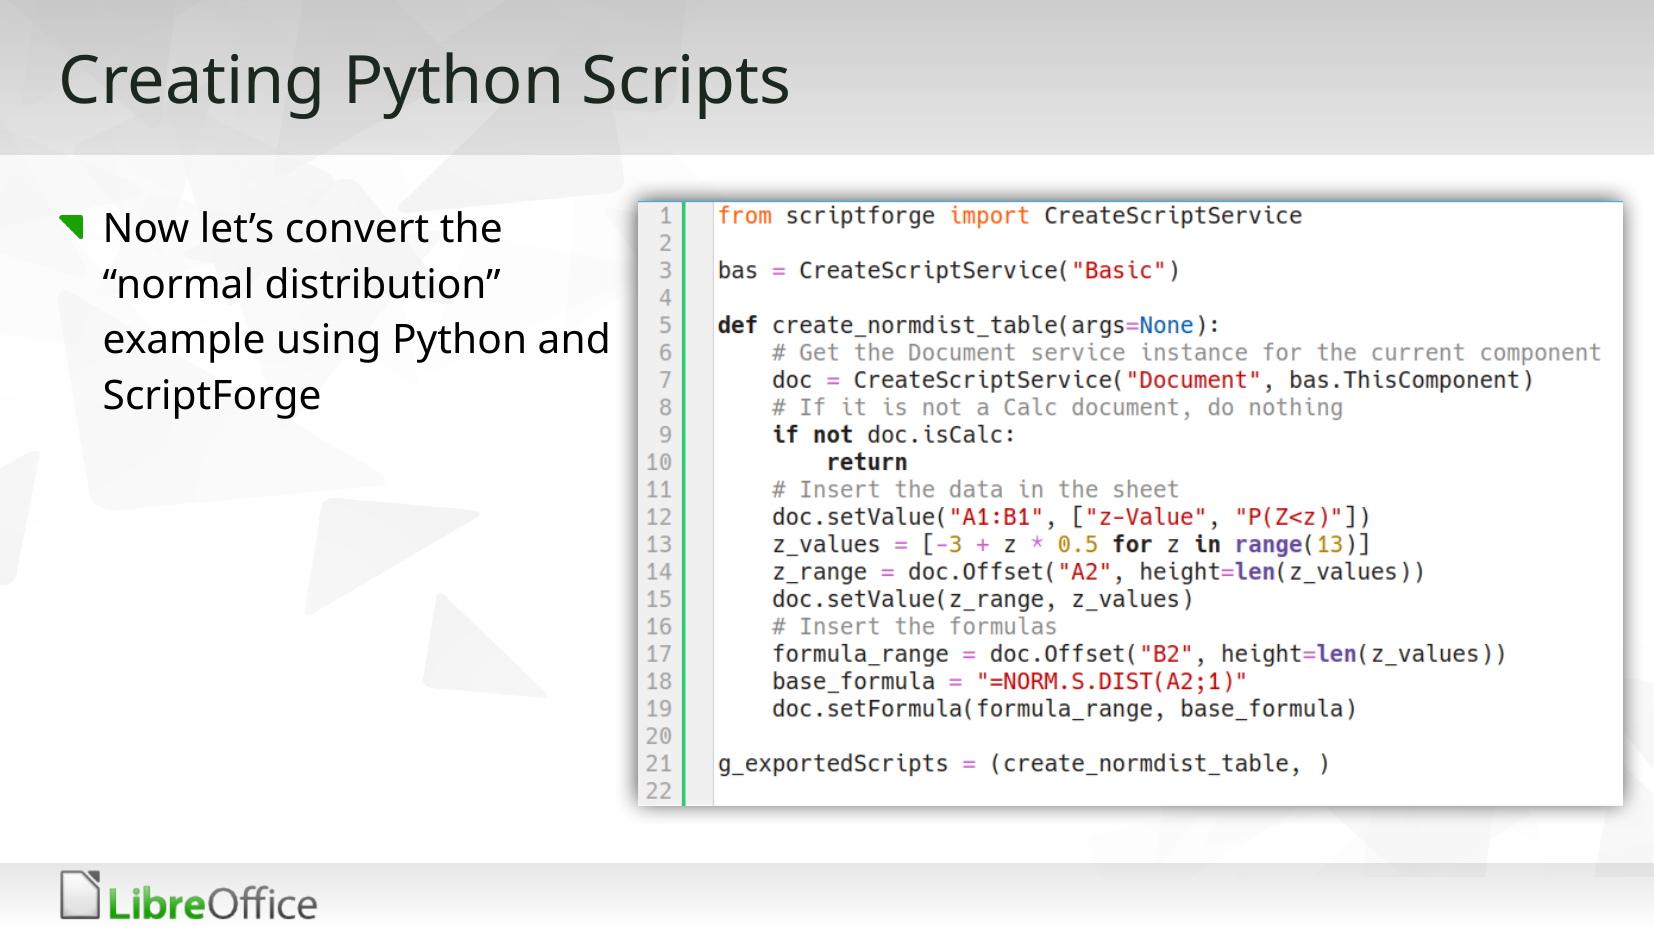

# Creating Python Scripts
Now let’s convert the “normal distribution” example using Python and ScriptForge